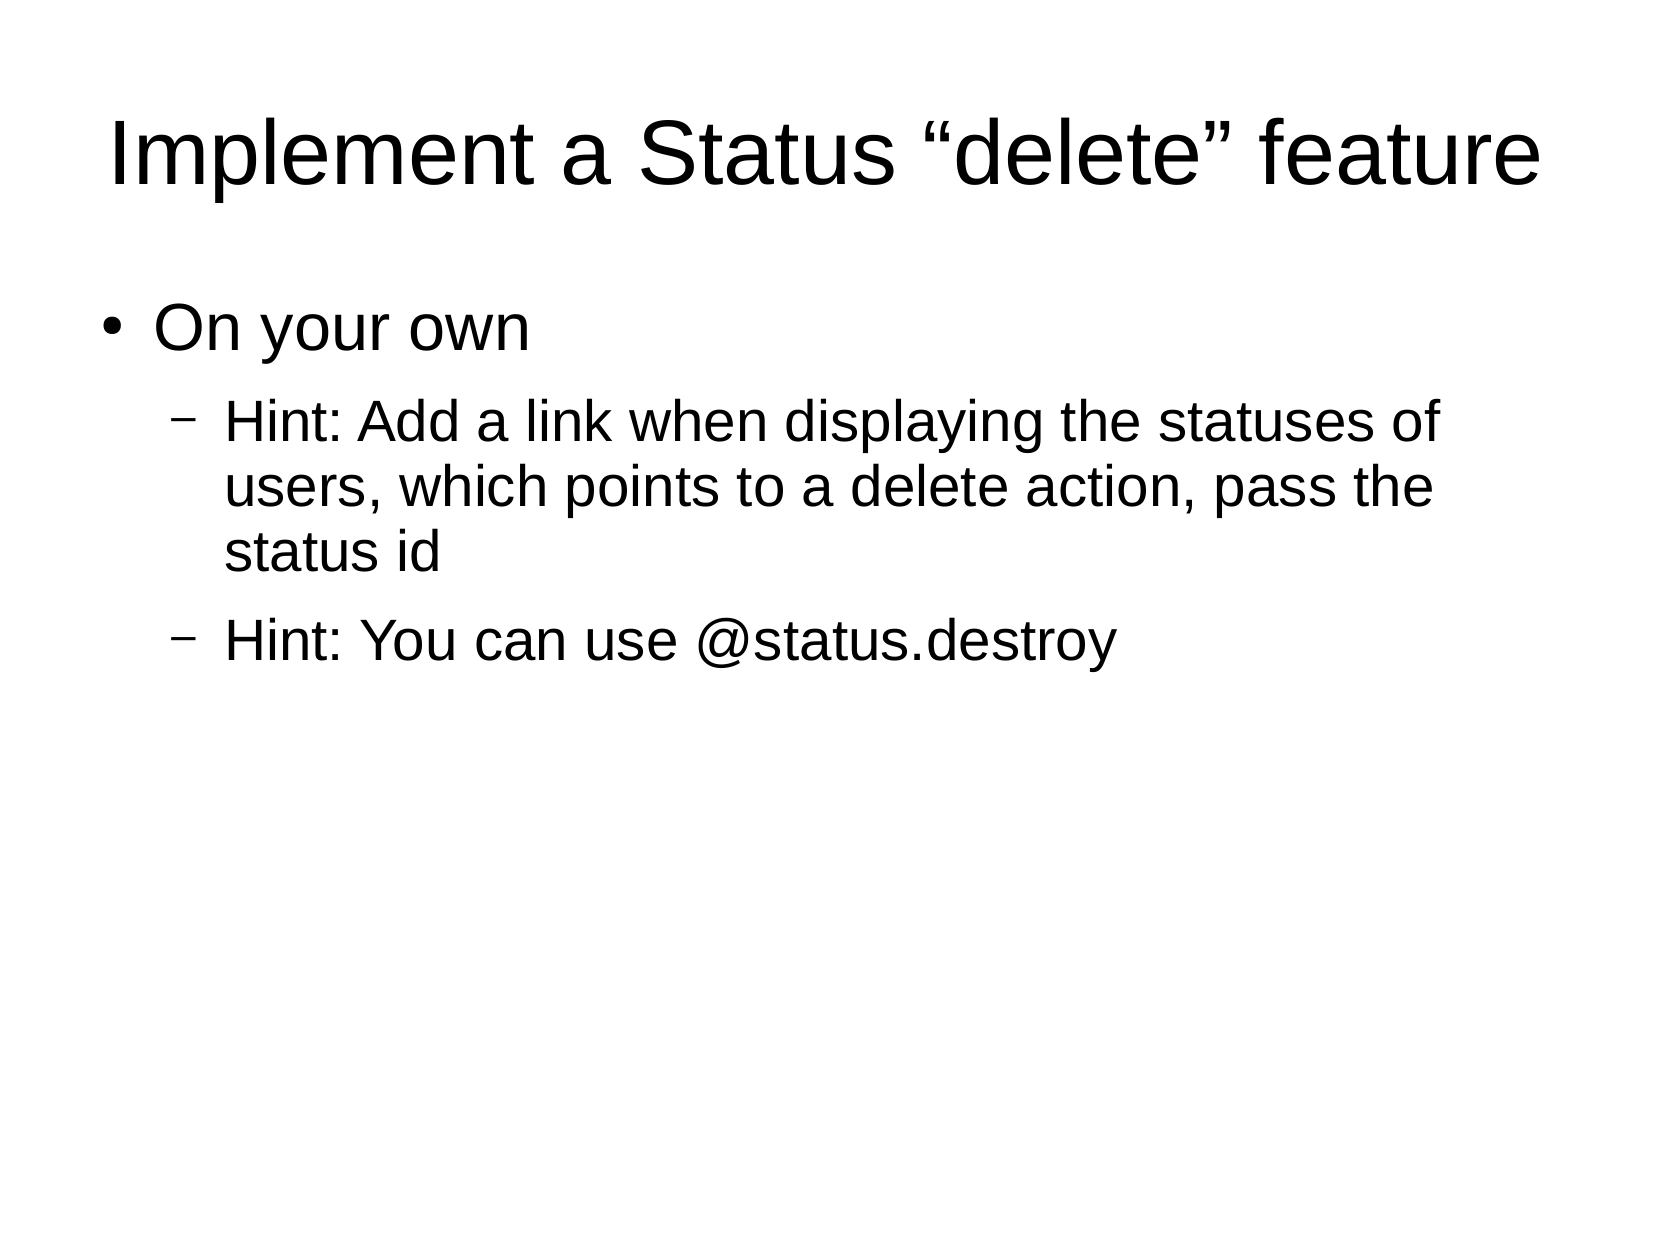

# Implement a Status “delete” feature
On your own
Hint: Add a link when displaying the statuses of users, which points to a delete action, pass the status id
Hint: You can use @status.destroy